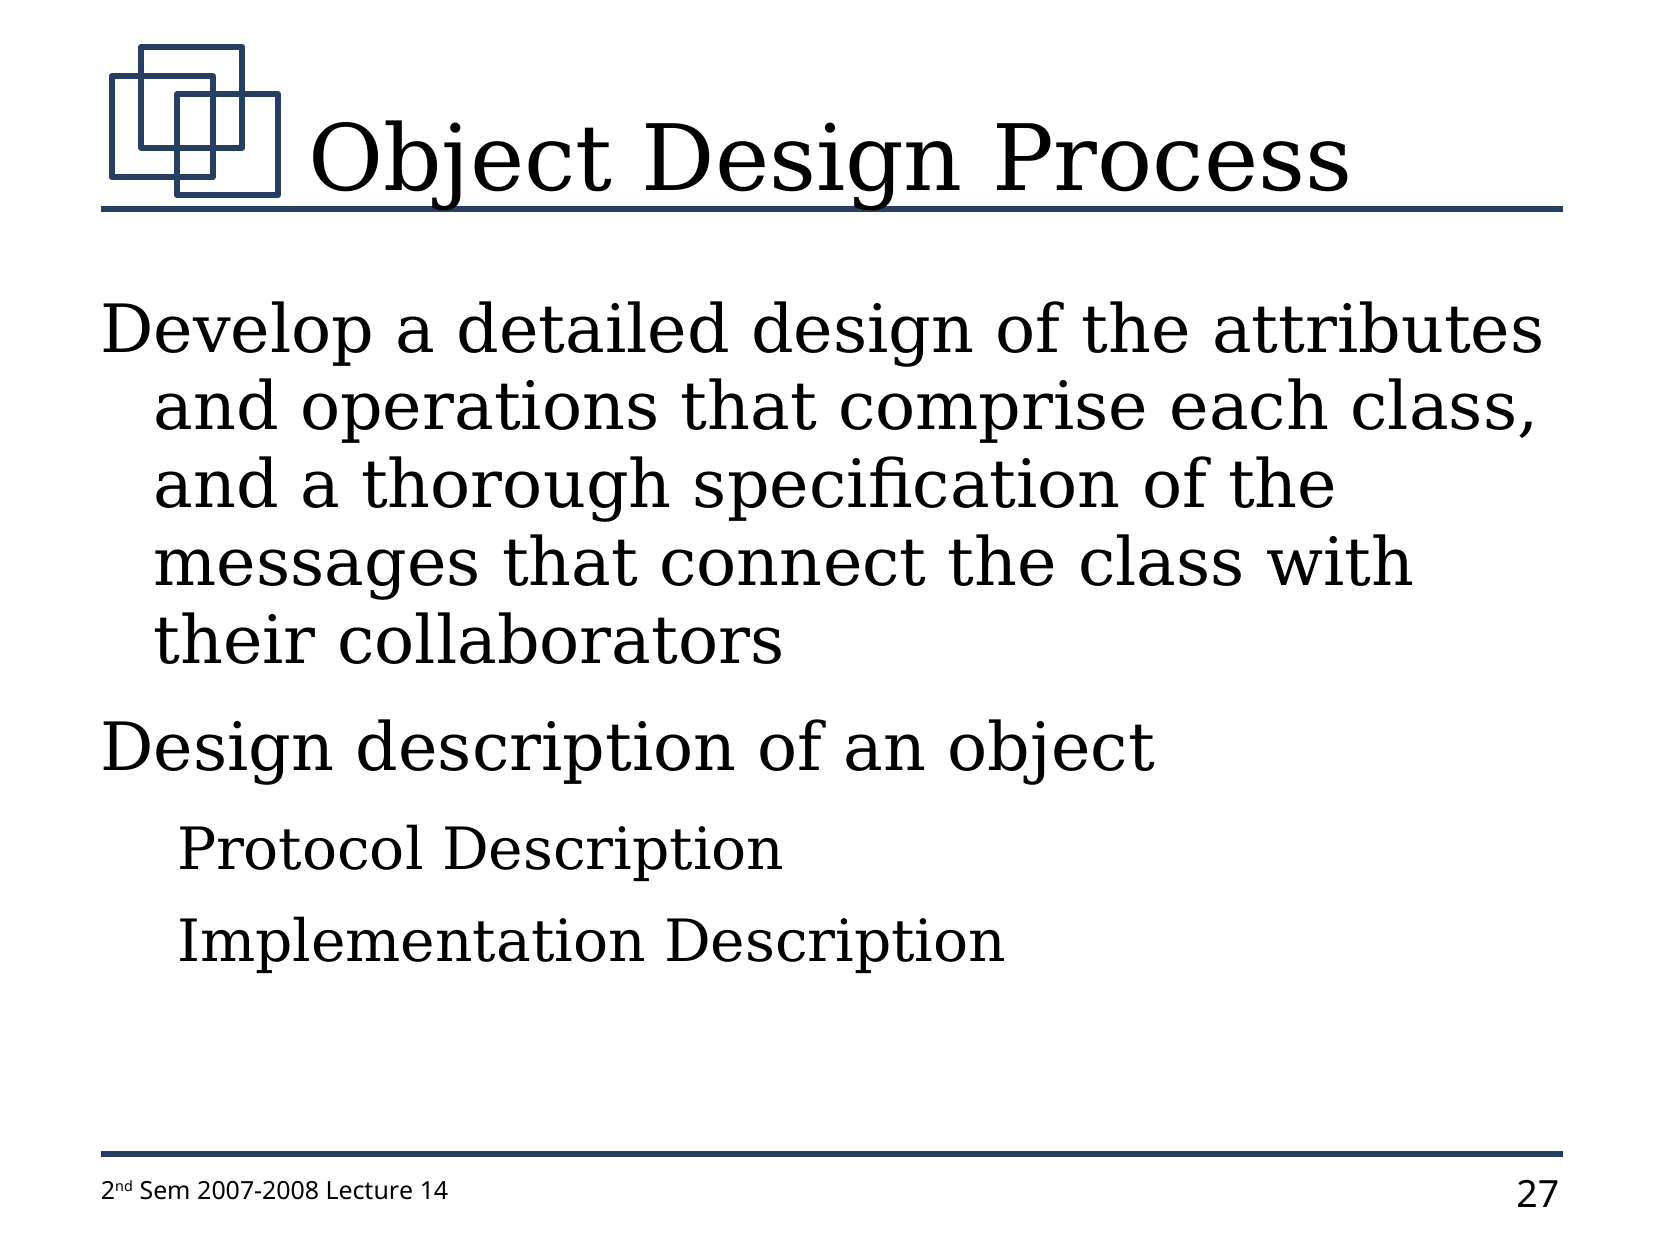

# Object Design Process
Develop a detailed design of the attributes and operations that comprise each class, and a thorough specification of the messages that connect the class with their collaborators
Design description of an object
Protocol Description
Implementation Description